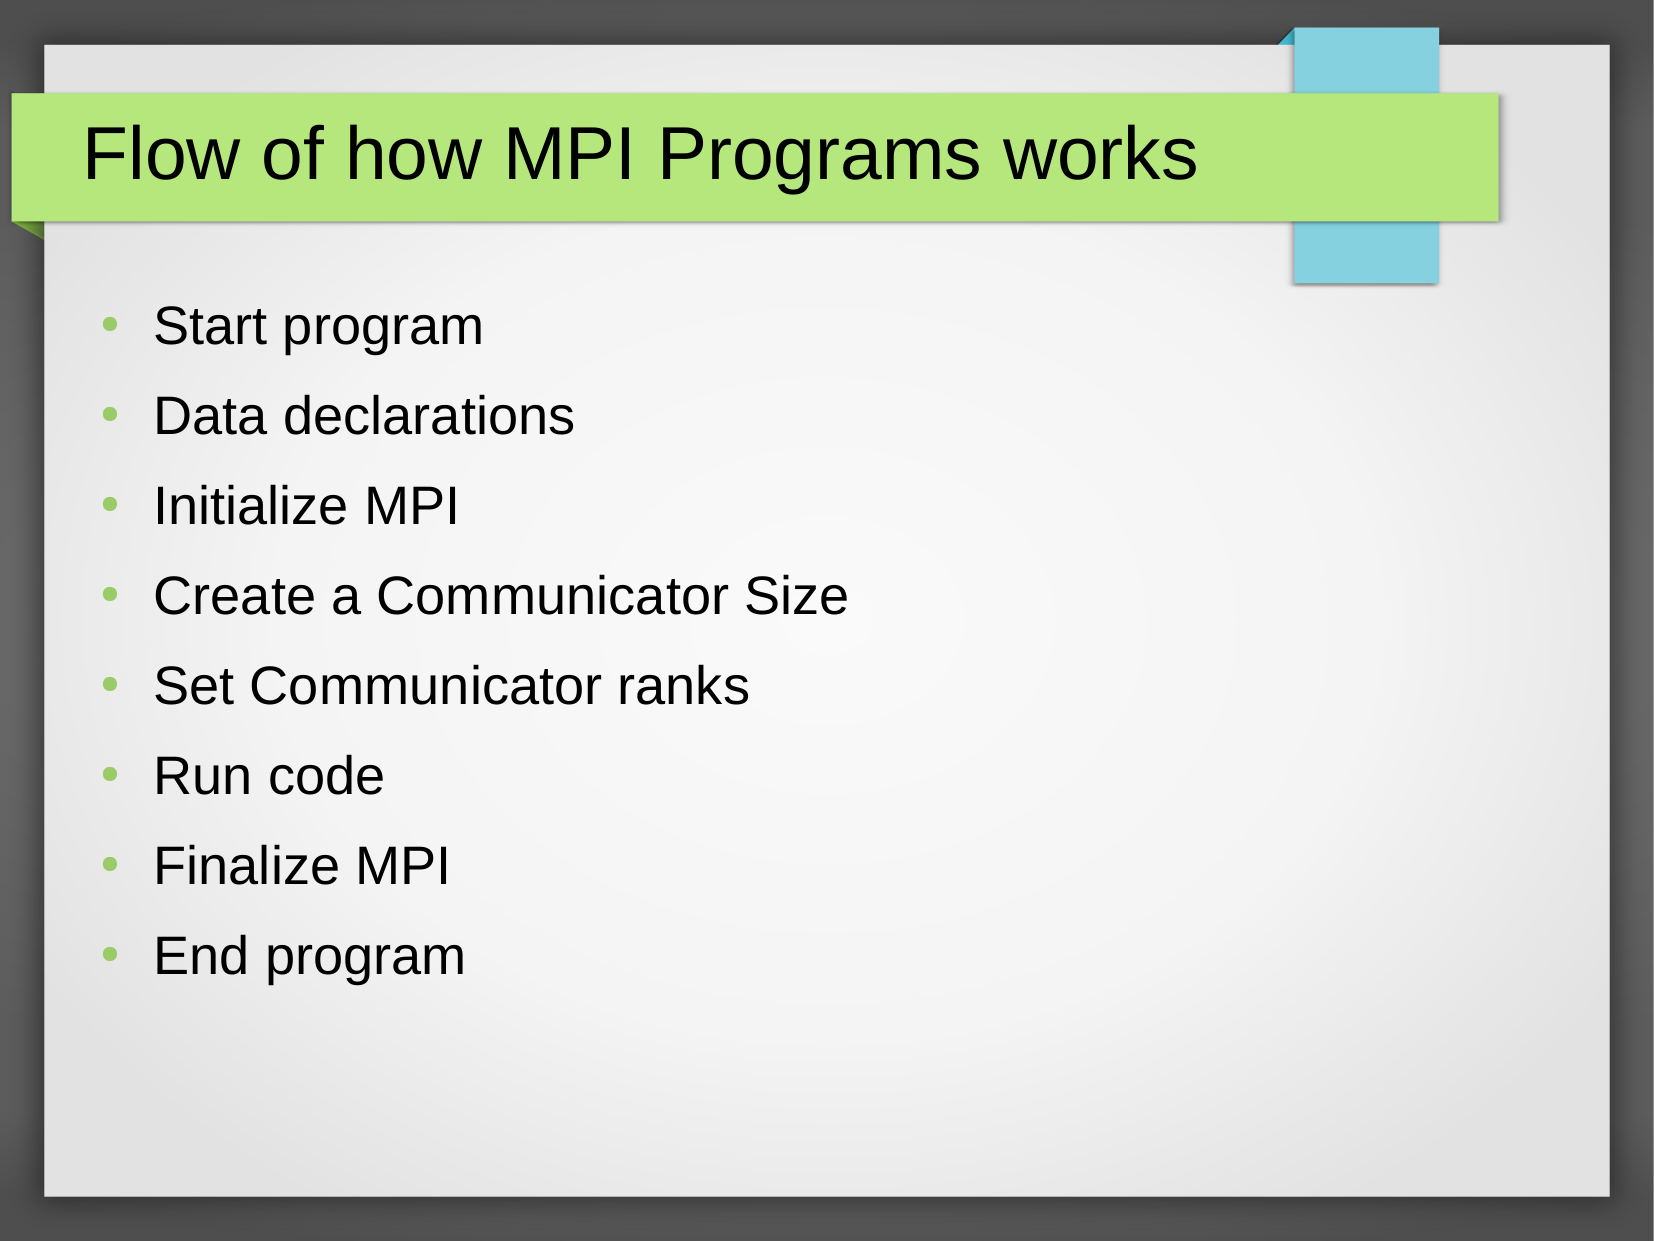

# Flow of how MPI Programs works
Start program
Data declarations
Initialize MPI
Create a Communicator Size
Set Communicator ranks
Run code
Finalize MPI
End program